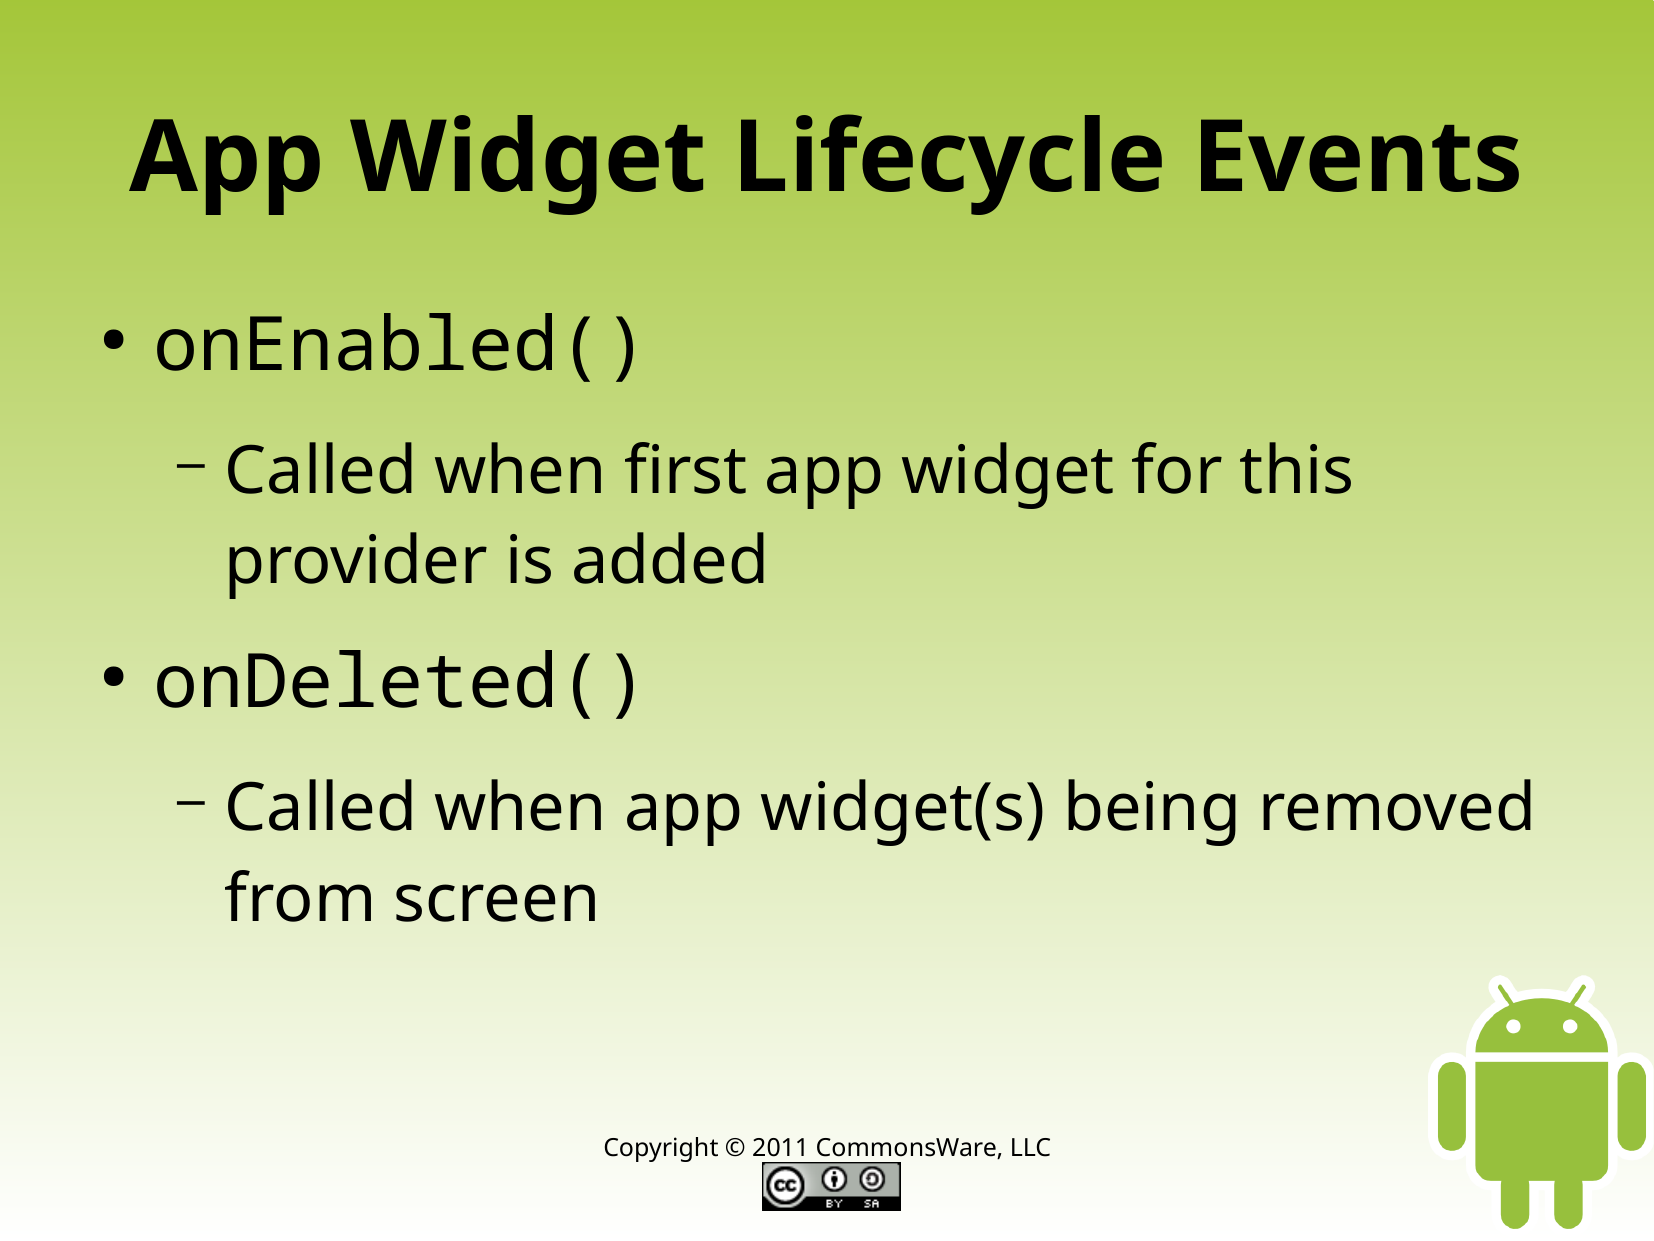

# App Widget Lifecycle Events
onEnabled()
Called when first app widget for this provider is added
onDeleted()
Called when app widget(s) being removed from screen